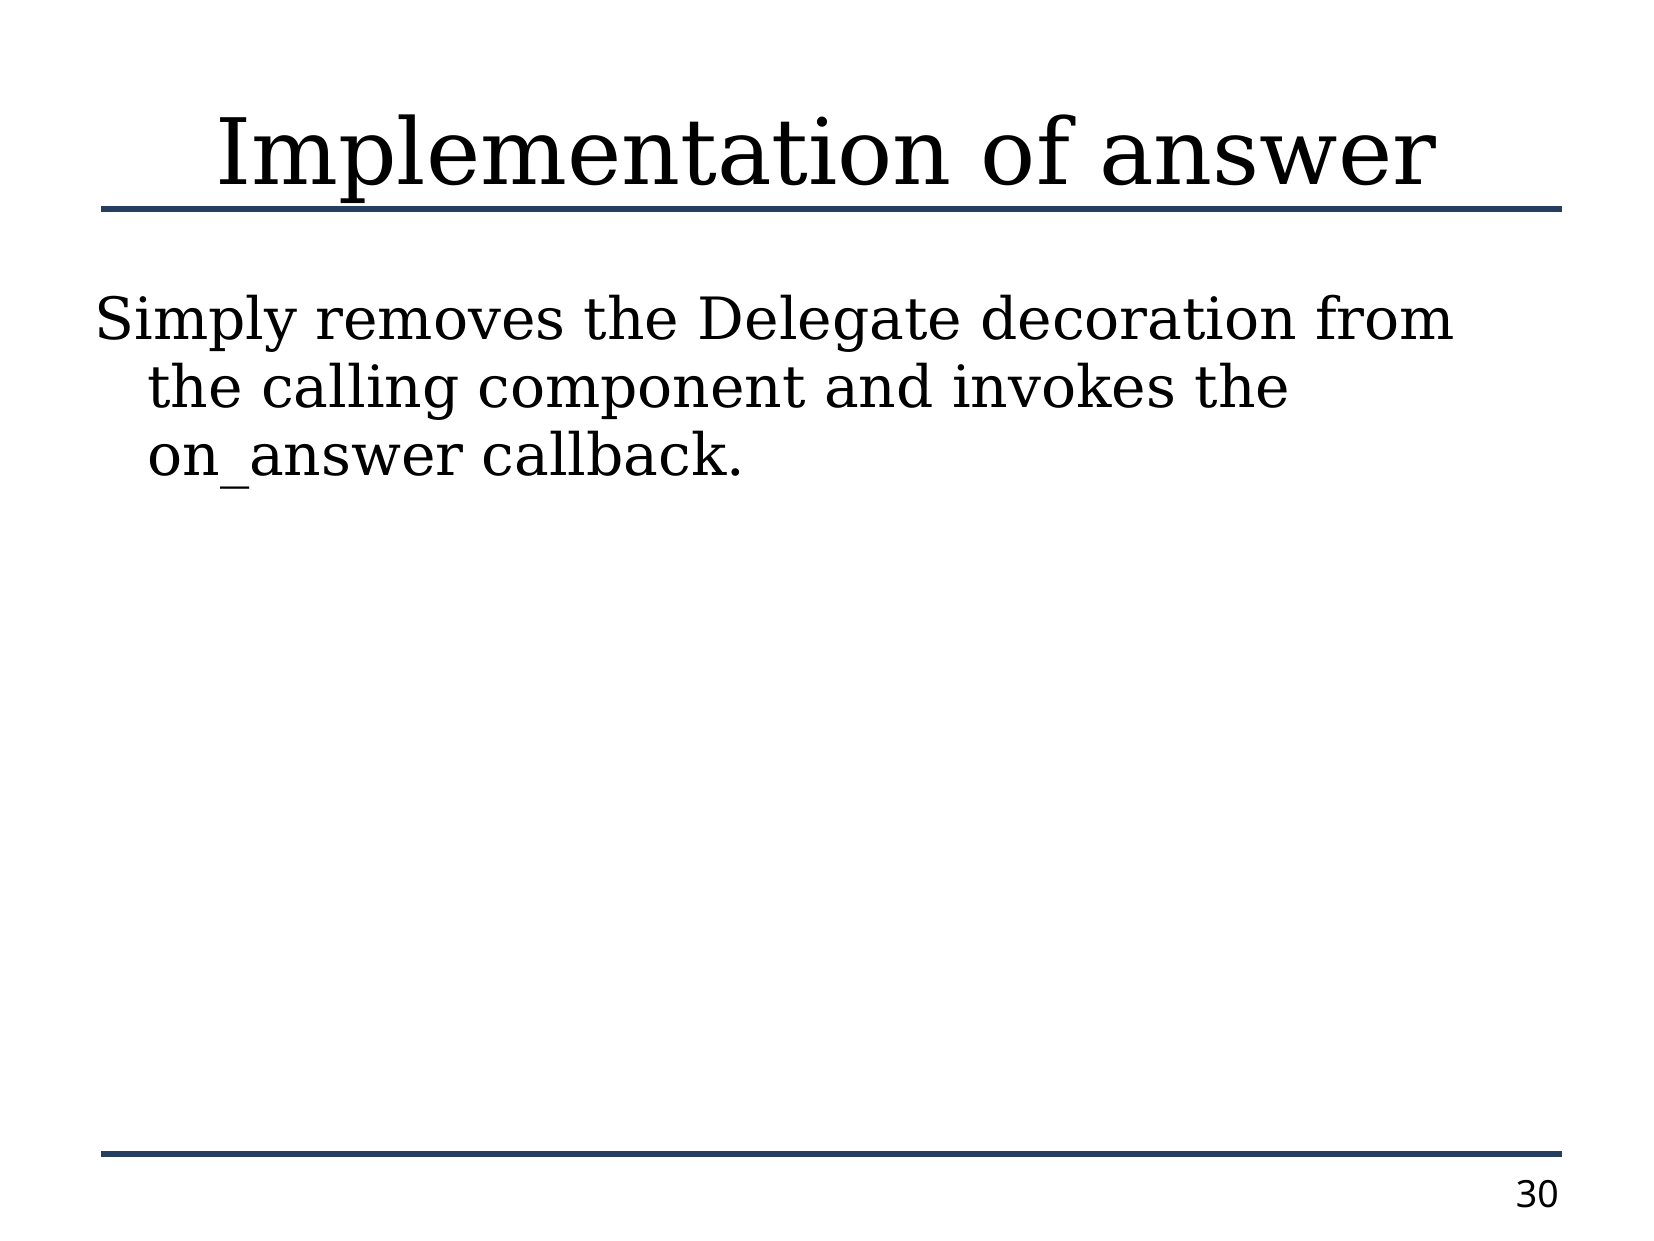

# Implementation of answer
Simply removes the Delegate decoration from the calling component and invokes the on_answer callback.